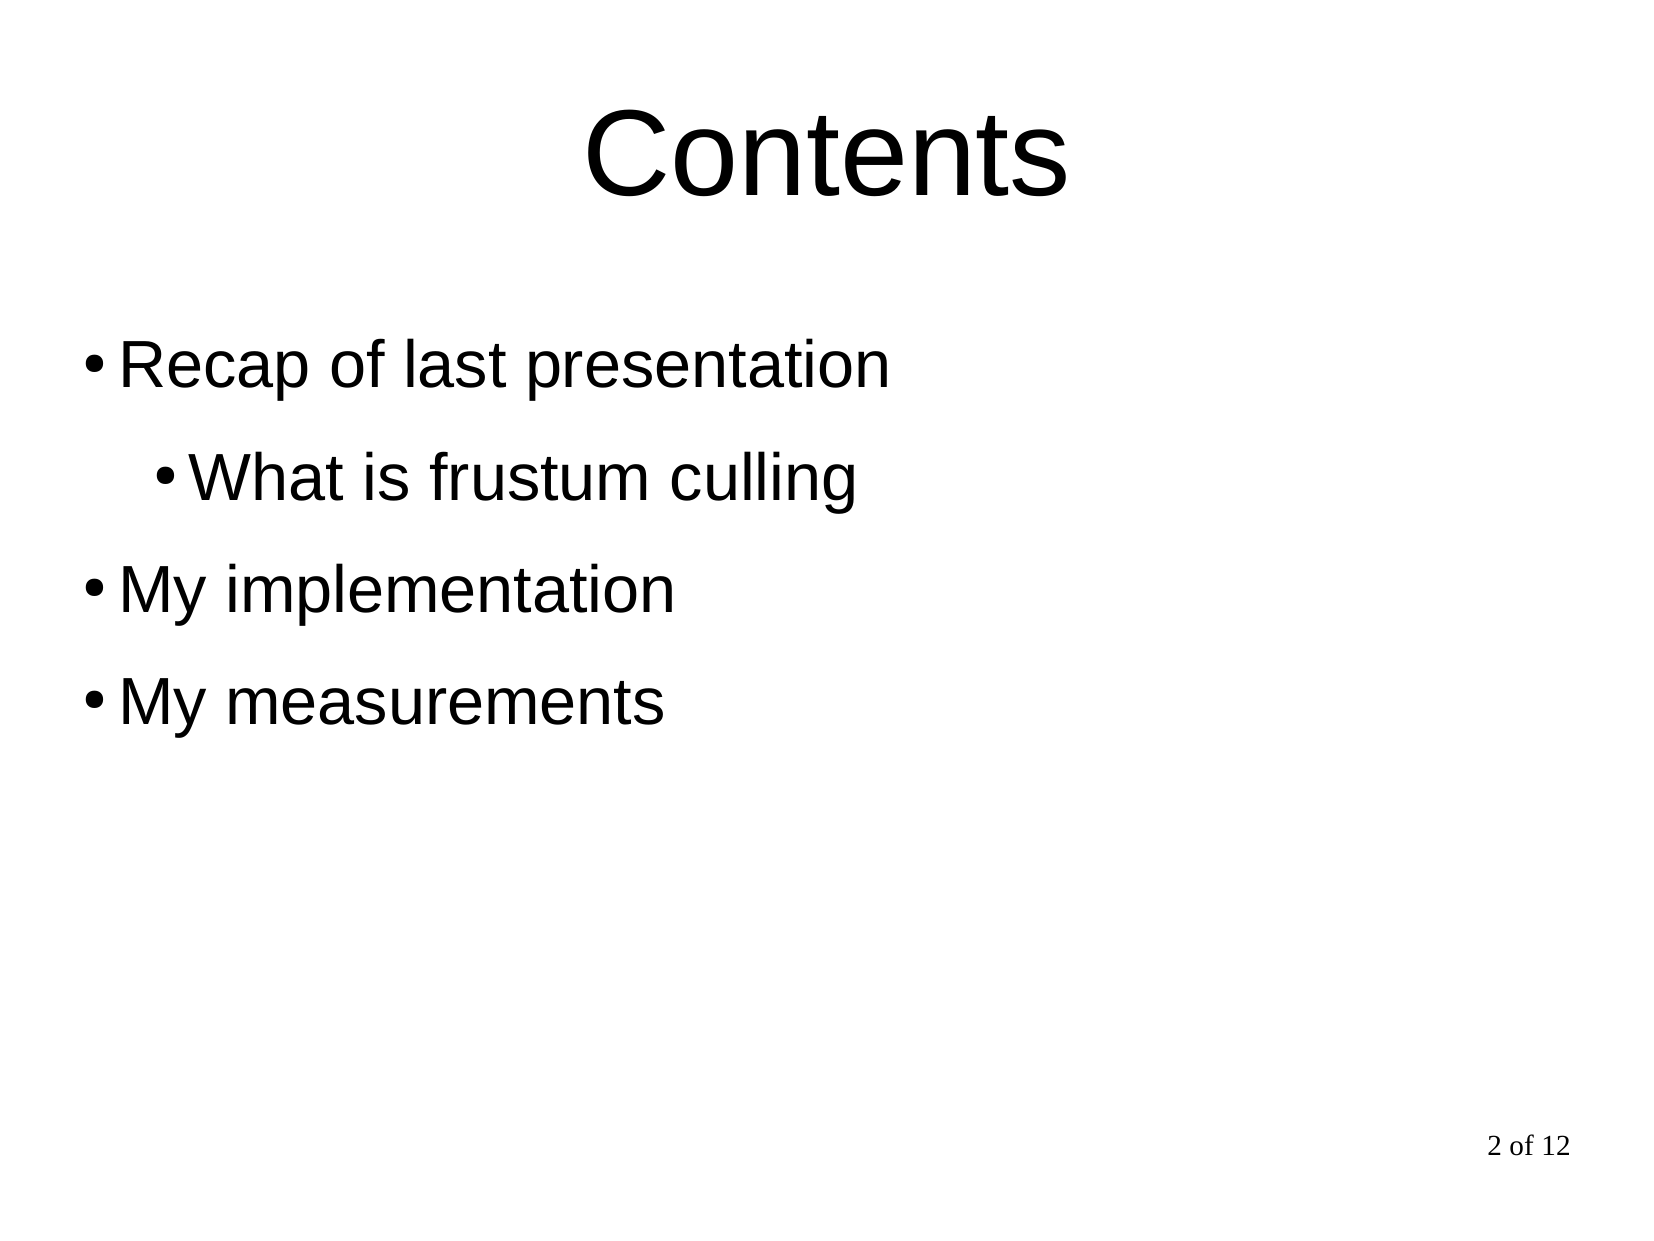

# Contents
Recap of last presentation
What is frustum culling
My implementation
My measurements
2